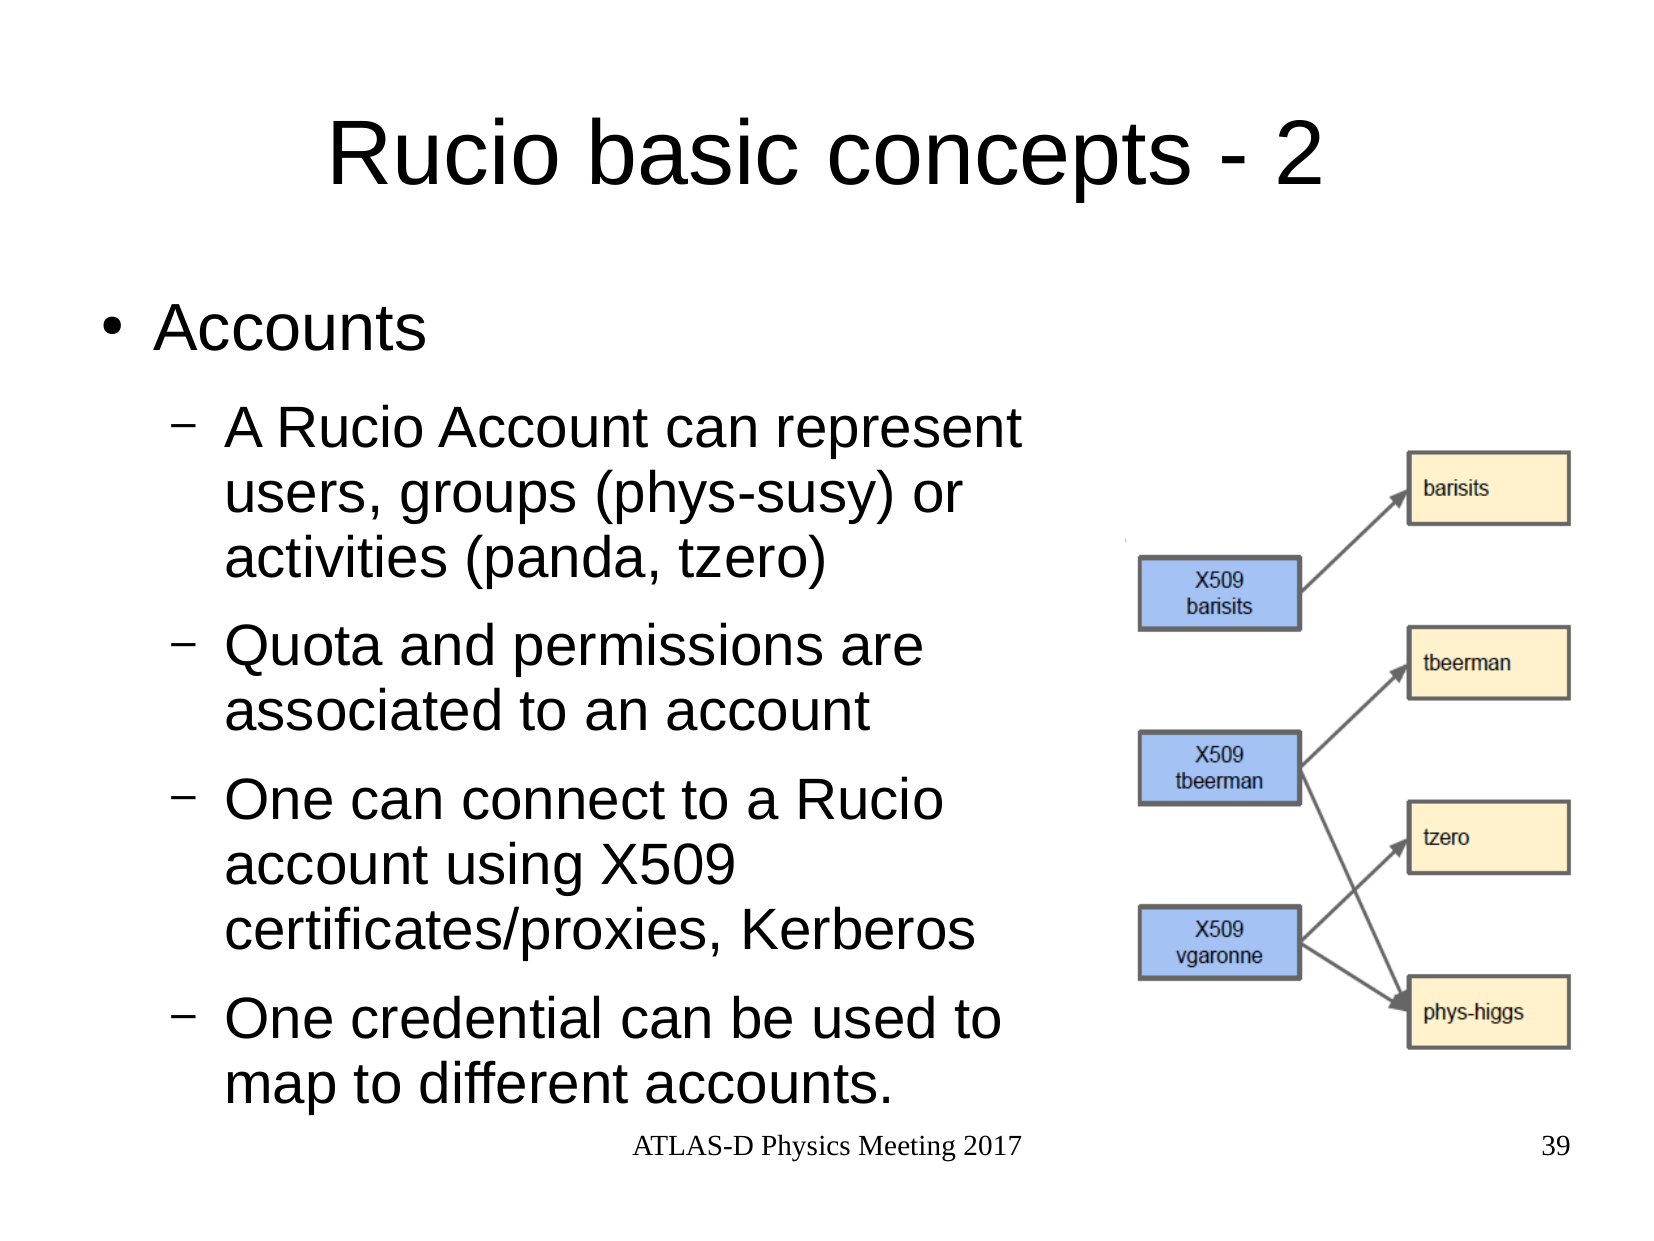

# Rucio basic concepts - 2
Accounts
A Rucio Account can represent users, groups (phys-susy) or activities (panda, tzero)
Quota and permissions are associated to an account
One can connect to a Rucio account using X509 certificates/proxies, Kerberos
One credential can be used to map to different accounts.
ATLAS-D Physics Meeting 2017
39